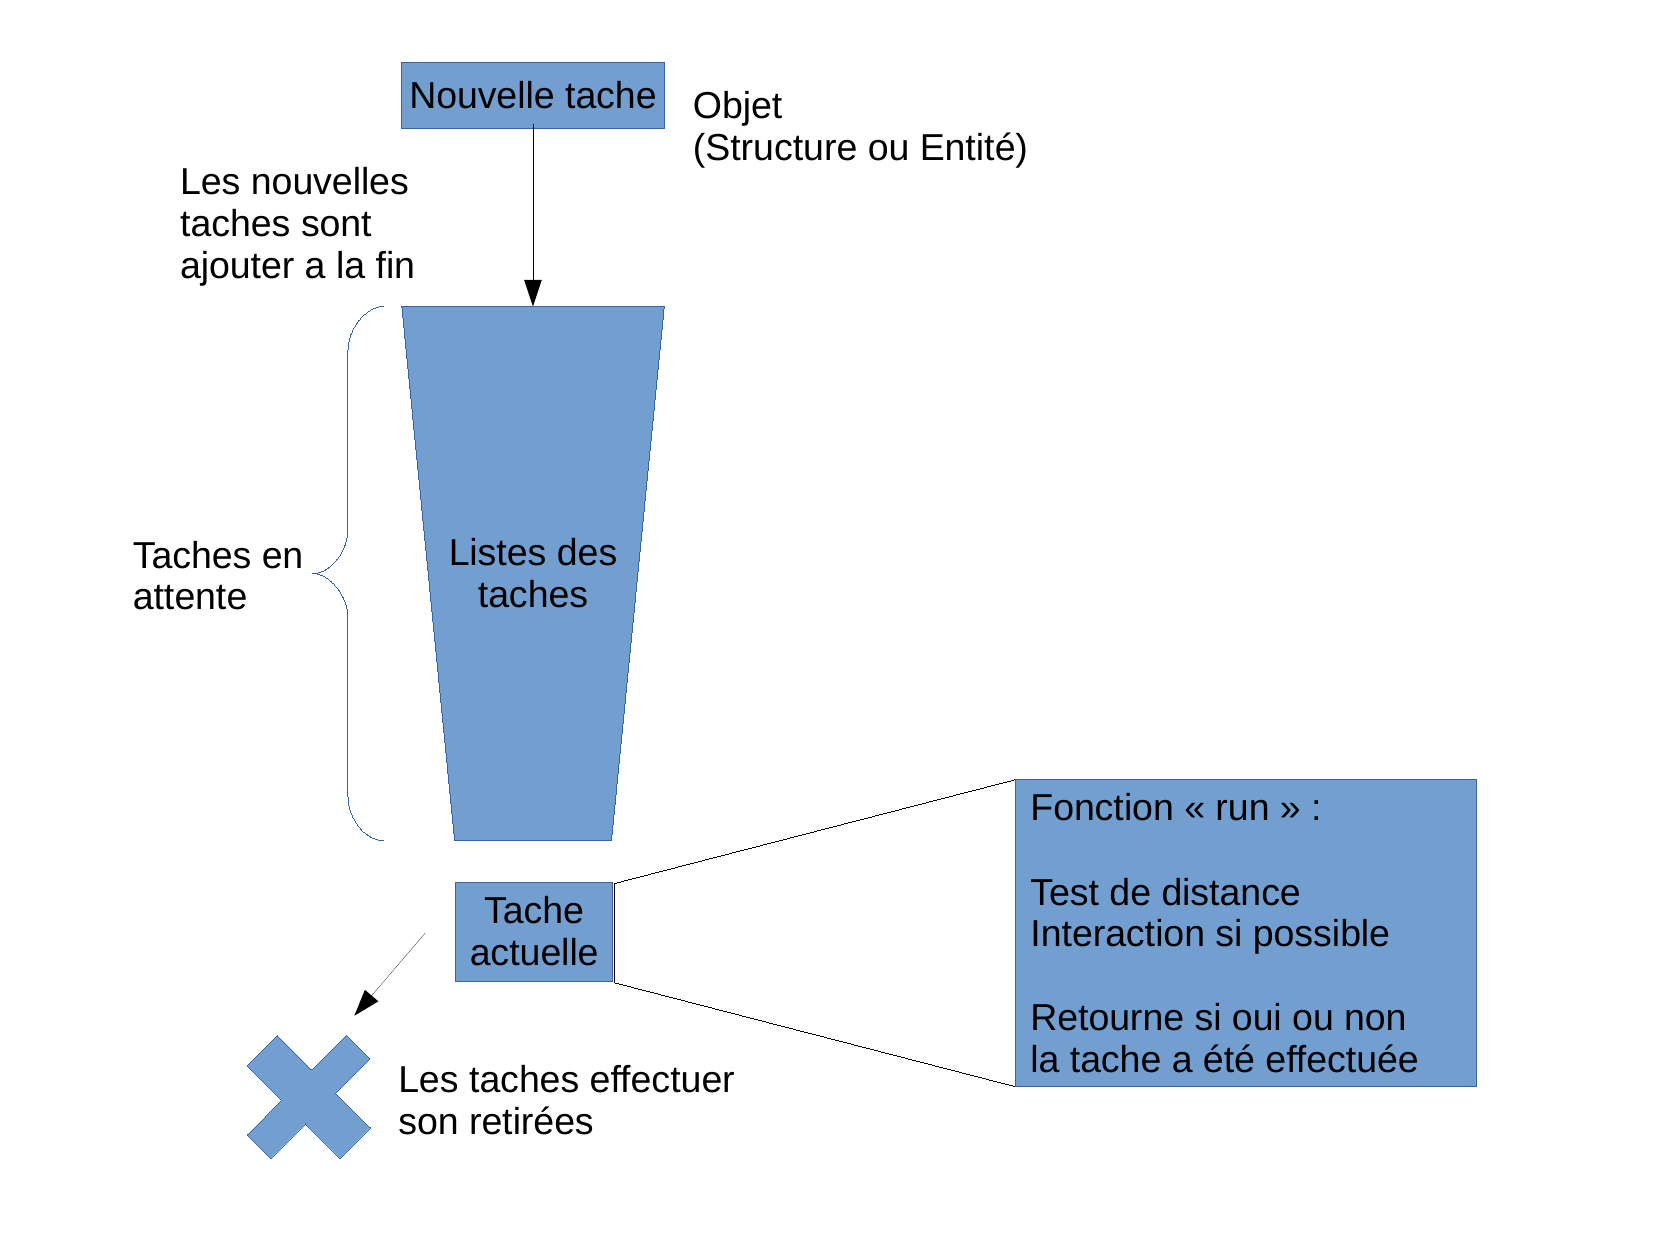

Nouvelle tache
Objet
(Structure ou Entité)
Les nouvelles taches sont ajouter a la fin
Listes des
taches
Taches en attente
Fonction « run » :
Test de distance
Interaction si possible
Retourne si oui ou non
la tache a été effectuée
Tache
actuelle
Les taches effectuer son retirées